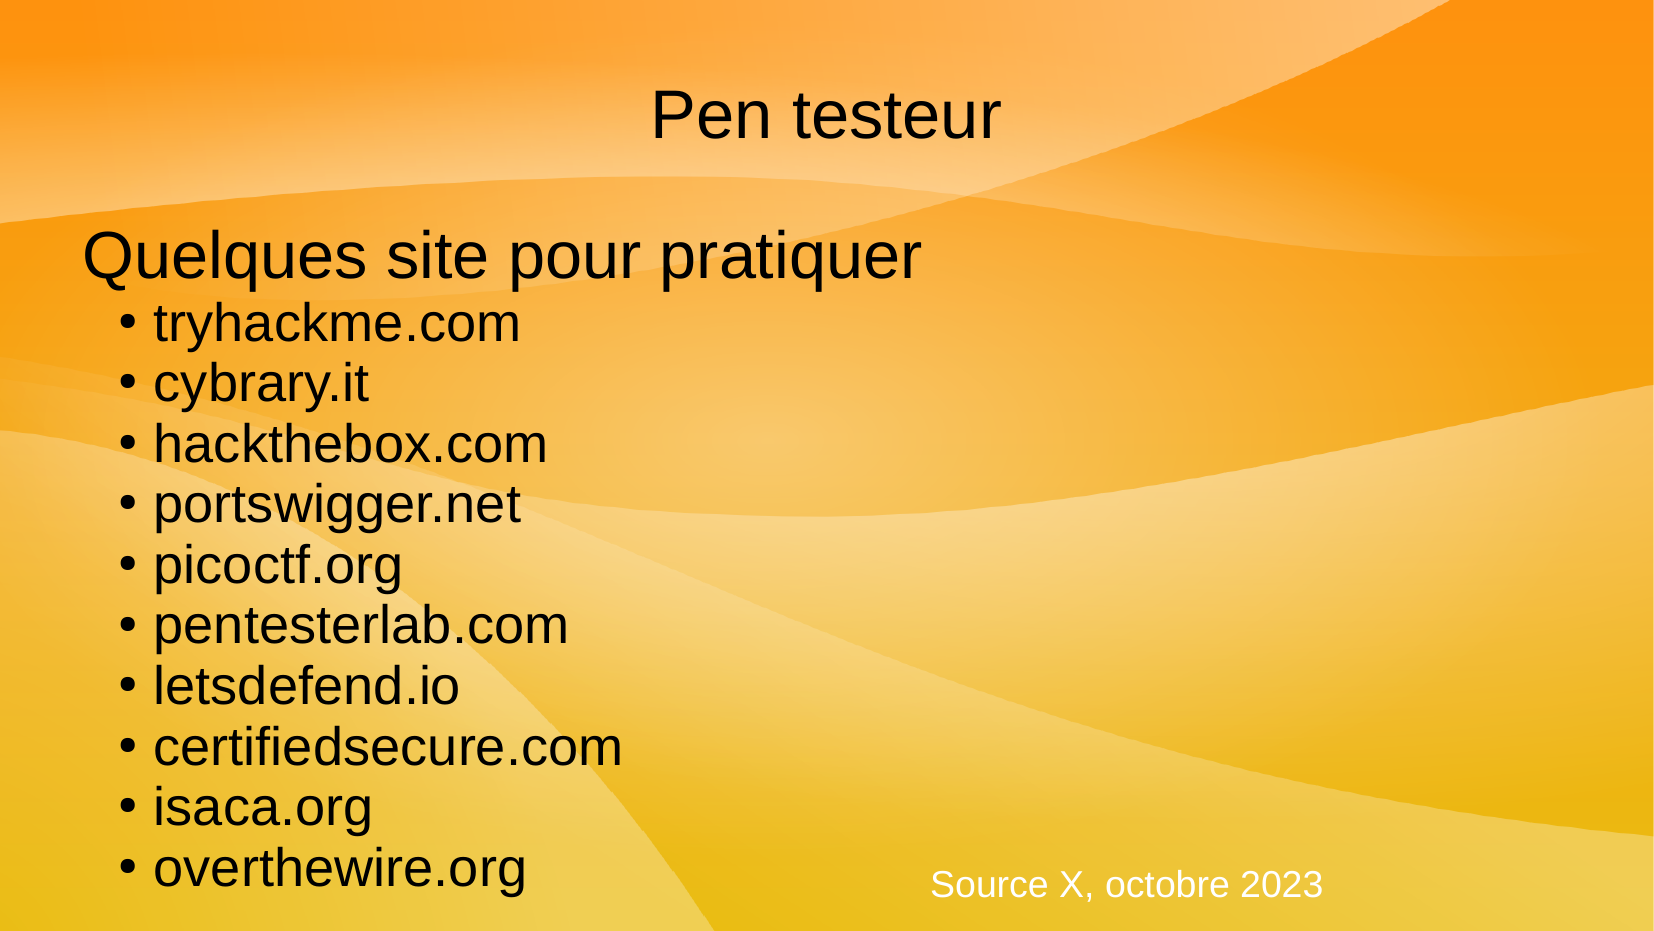

# Pen testeur
Quelques site pour pratiquer
tryhackme.com
cybrary.it
hackthebox.com
portswigger.net
picoctf.org
pentesterlab.com
letsdefend.io
certifiedsecure.com
isaca.org
overthewire.org
Source X, octobre 2023